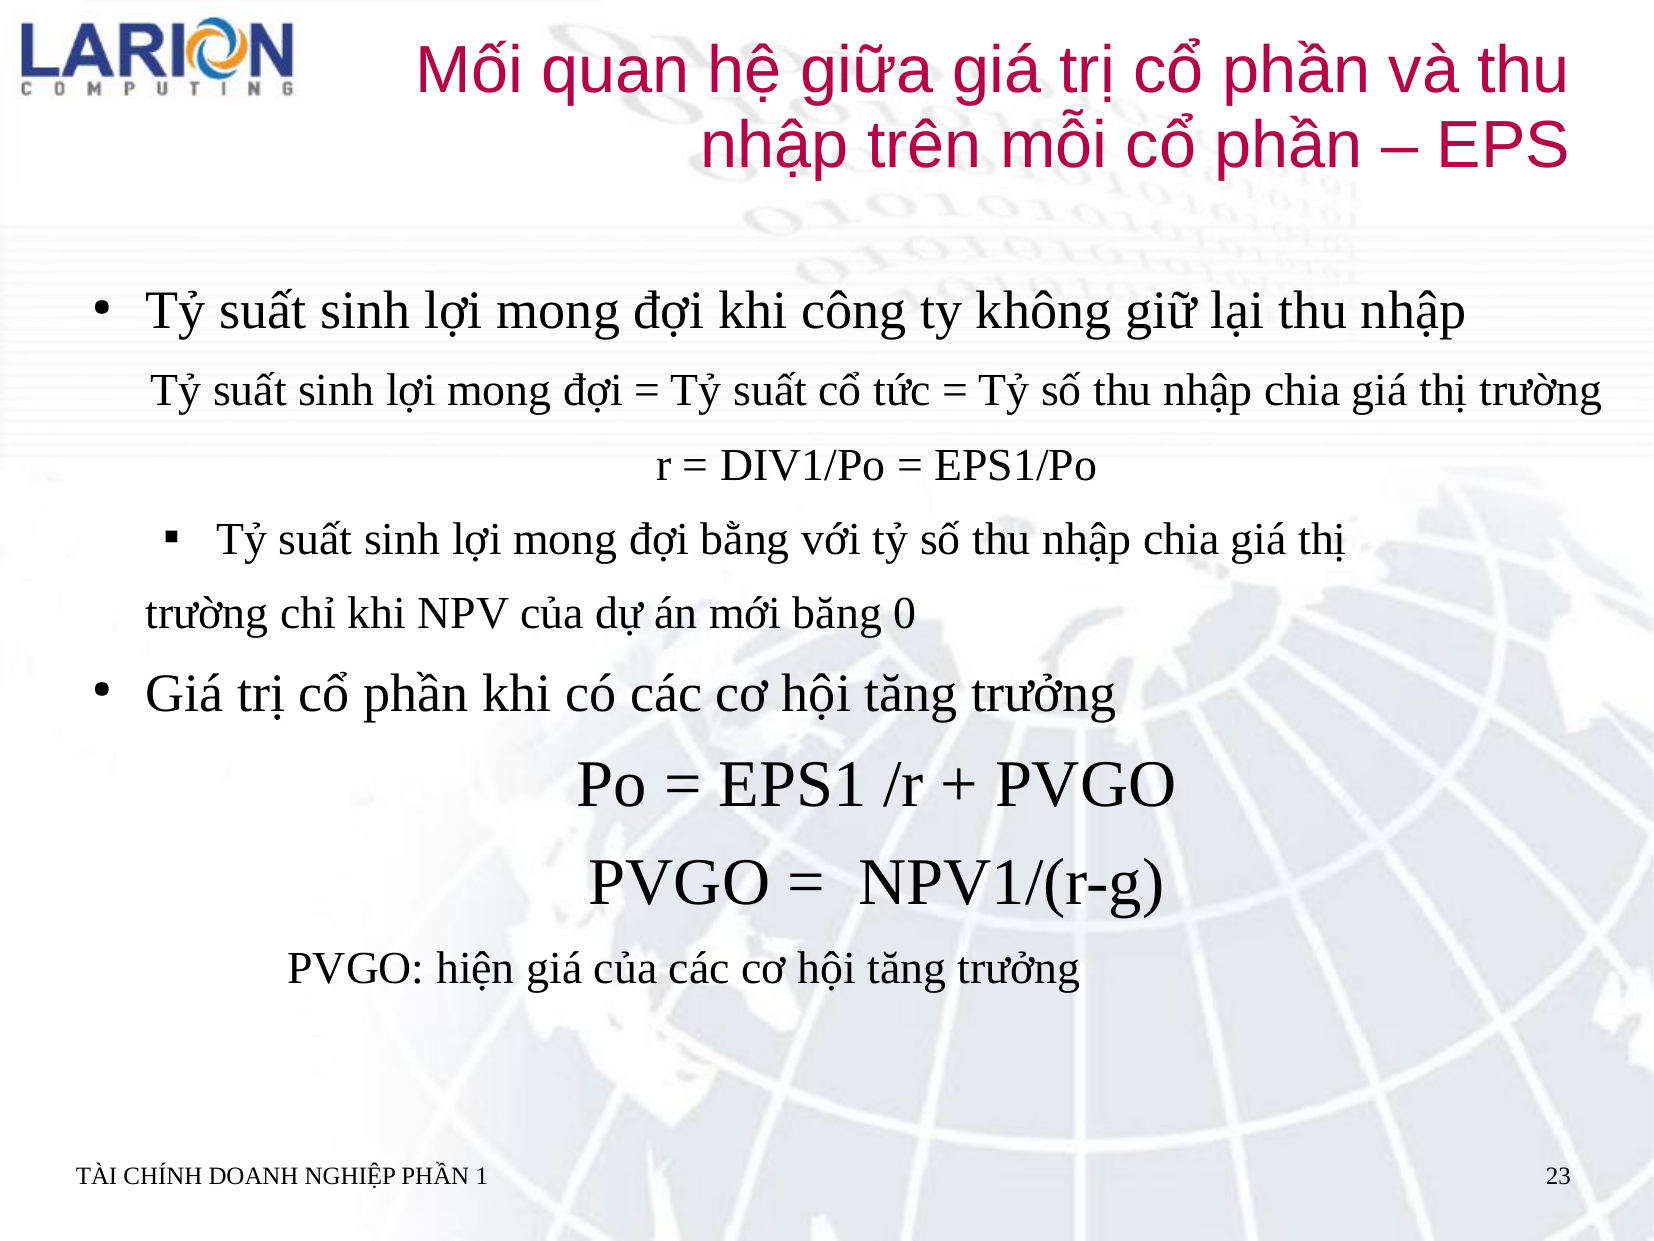

# Mối quan hệ giữa giá trị cổ phần và thu nhập trên mỗi cổ phần – EPS
Tỷ suất sinh lợi mong đợi khi công ty không giữ lại thu nhập
Tỷ suất sinh lợi mong đợi = Tỷ suất cổ tức = Tỷ số thu nhập chia giá thị trường
r = DIV1/Po = EPS1/Po
Tỷ suất sinh lợi mong đợi bằng với tỷ số thu nhập chia giá thị
trường chỉ khi NPV của dự án mới băng 0
Giá trị cổ phần khi có các cơ hội tăng trưởng
Po = EPS1 /r + PVGO
PVGO = NPV1/(r-g)
PVGO: hiện giá của các cơ hội tăng trưởng
TÀI CHÍNH DOANH NGHIỆP PHẦN 1
23